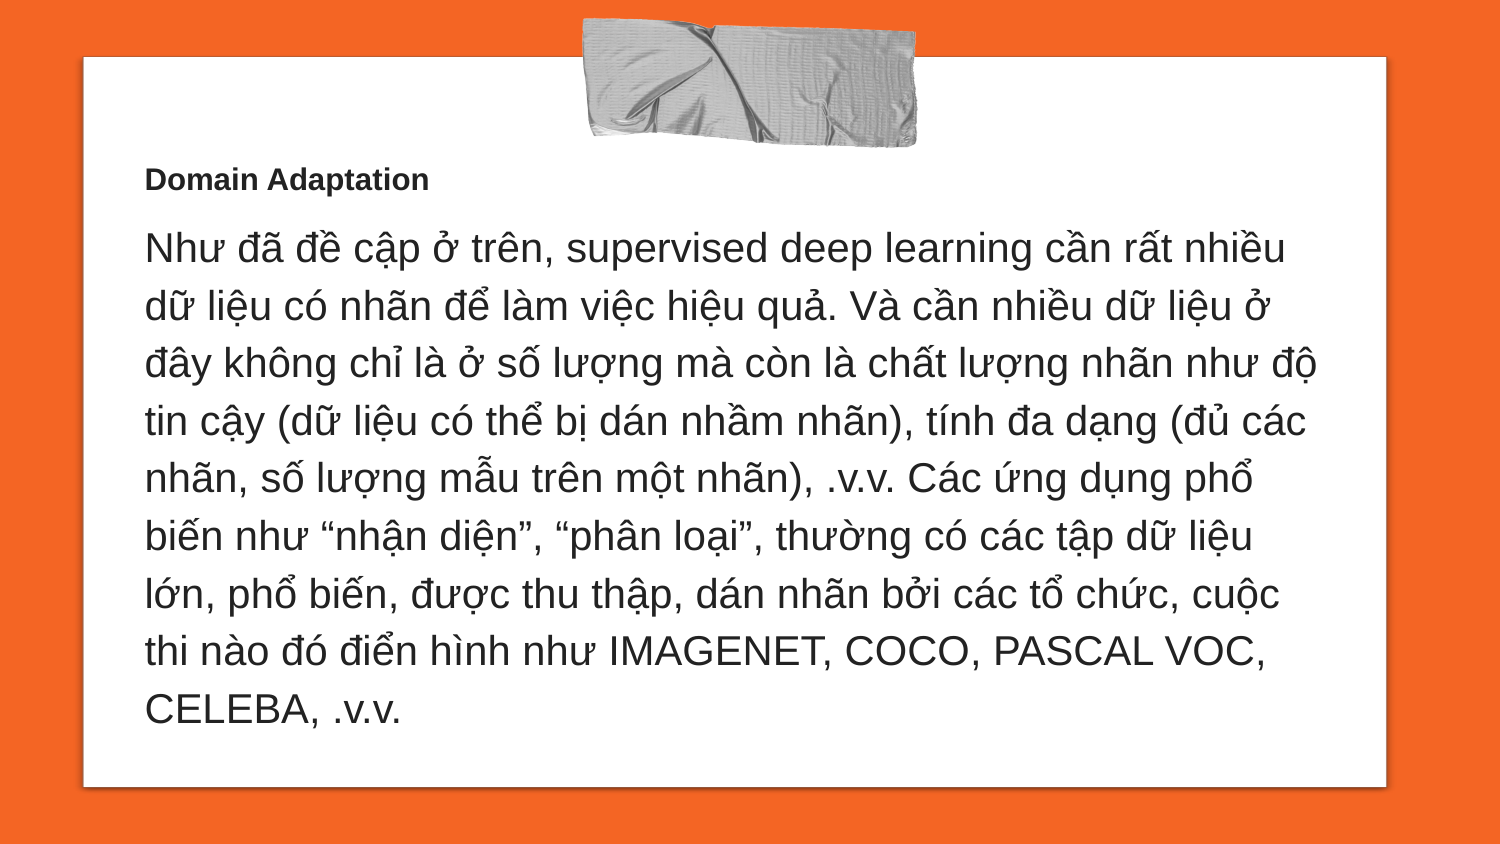

Domain Adaptation
Như đã đề cập ở trên, supervised deep learning cần rất nhiều dữ liệu có nhãn để làm việc hiệu quả. Và cần nhiều dữ liệu ở đây không chỉ là ở số lượng mà còn là chất lượng nhãn như độ tin cậy (dữ liệu có thể bị dán nhầm nhãn), tính đa dạng (đủ các nhãn, số lượng mẫu trên một nhãn), .v.v. Các ứng dụng phổ biến như “nhận diện”, “phân loại”, thường có các tập dữ liệu lớn, phổ biến, được thu thập, dán nhãn bởi các tổ chức, cuộc thi nào đó điển hình như IMAGENET, COCO, PASCAL VOC, CELEBA, .v.v.